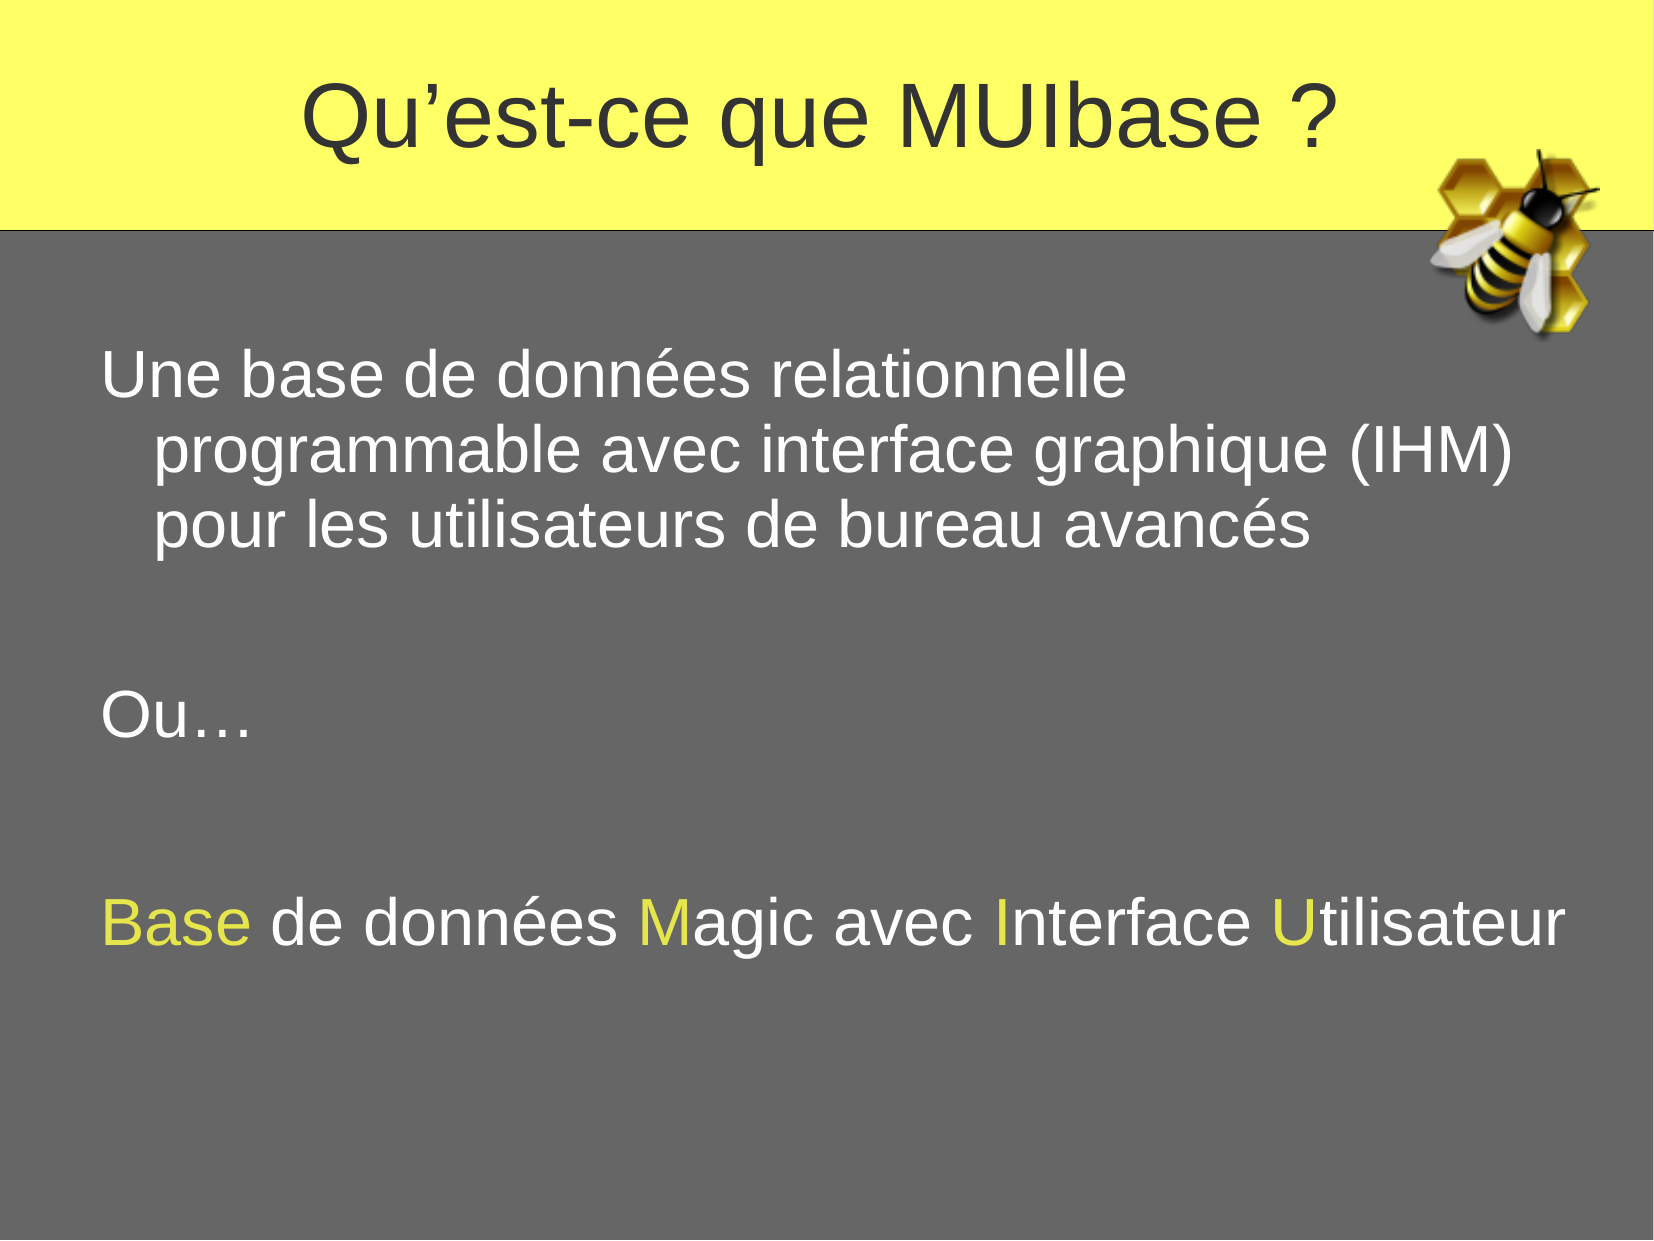

# Qu’est-ce que MUIbase ?
Une base de données relationnelle programmable avec interface graphique (IHM) pour les utilisateurs de bureau avancés
Ou…
Base de données Magic avec Interface Utilisateur